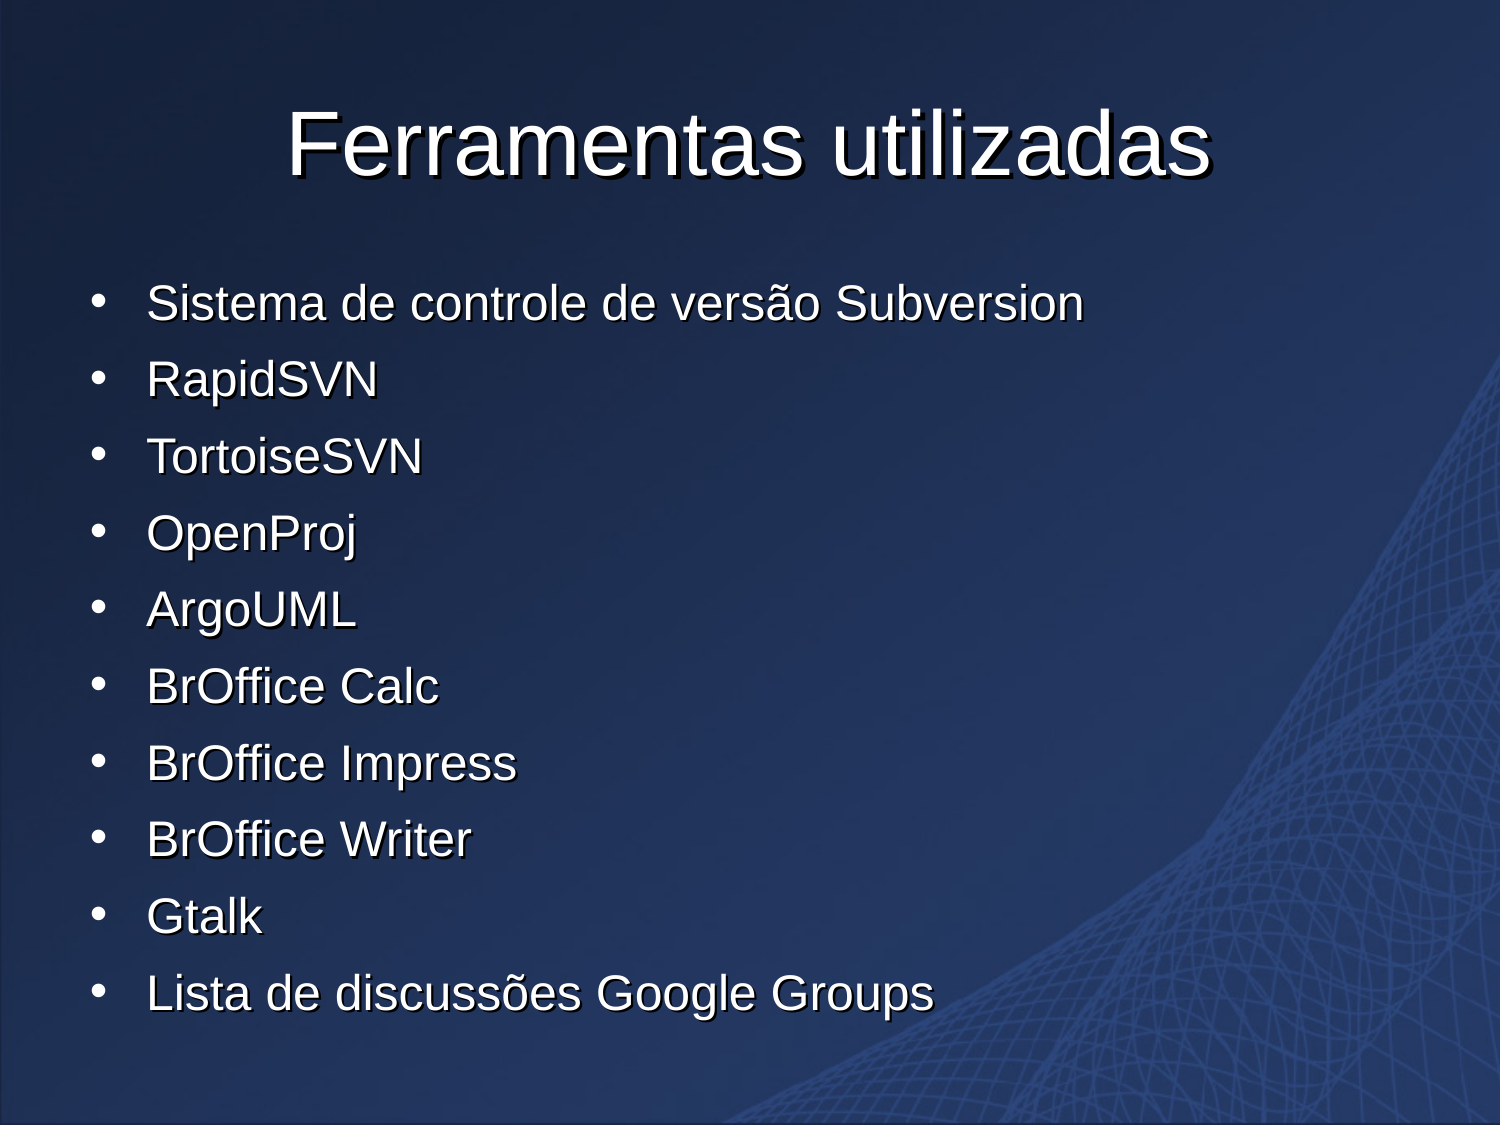

# Ferramentas utilizadas
Sistema de controle de versão Subversion
RapidSVN
TortoiseSVN
OpenProj
ArgoUML
BrOffice Calc
BrOffice Impress
BrOffice Writer
Gtalk
Lista de discussões Google Groups